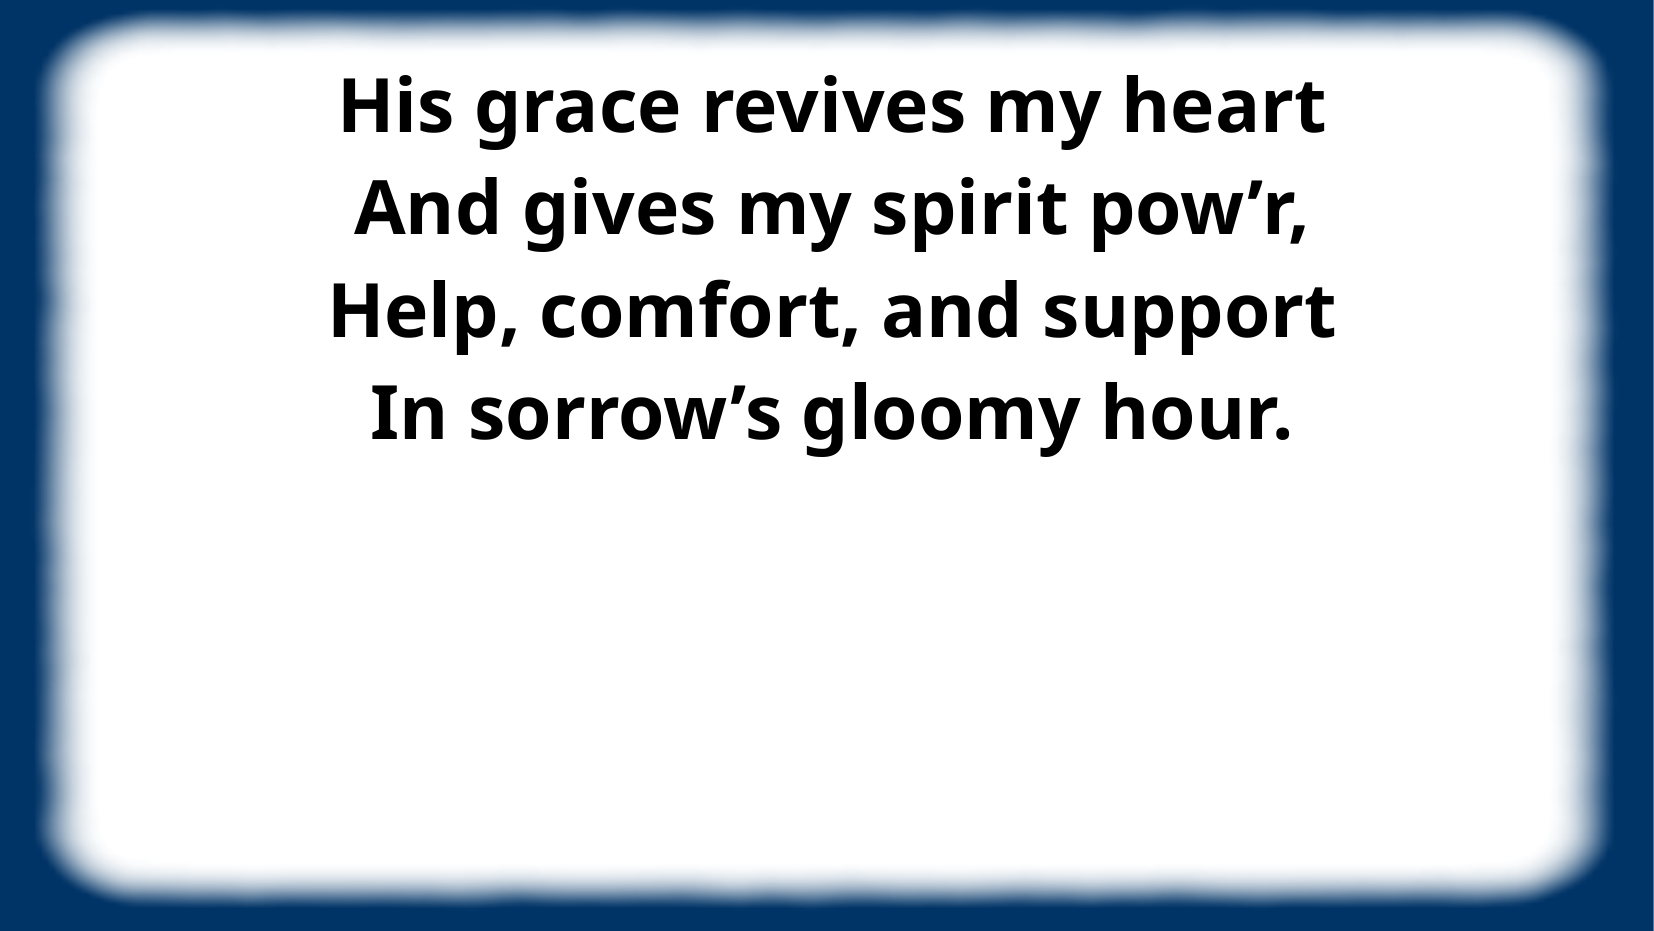

His grace revives my heart
And gives my spirit pow’r,
Help, comfort, and support
In sorrow’s gloomy hour.